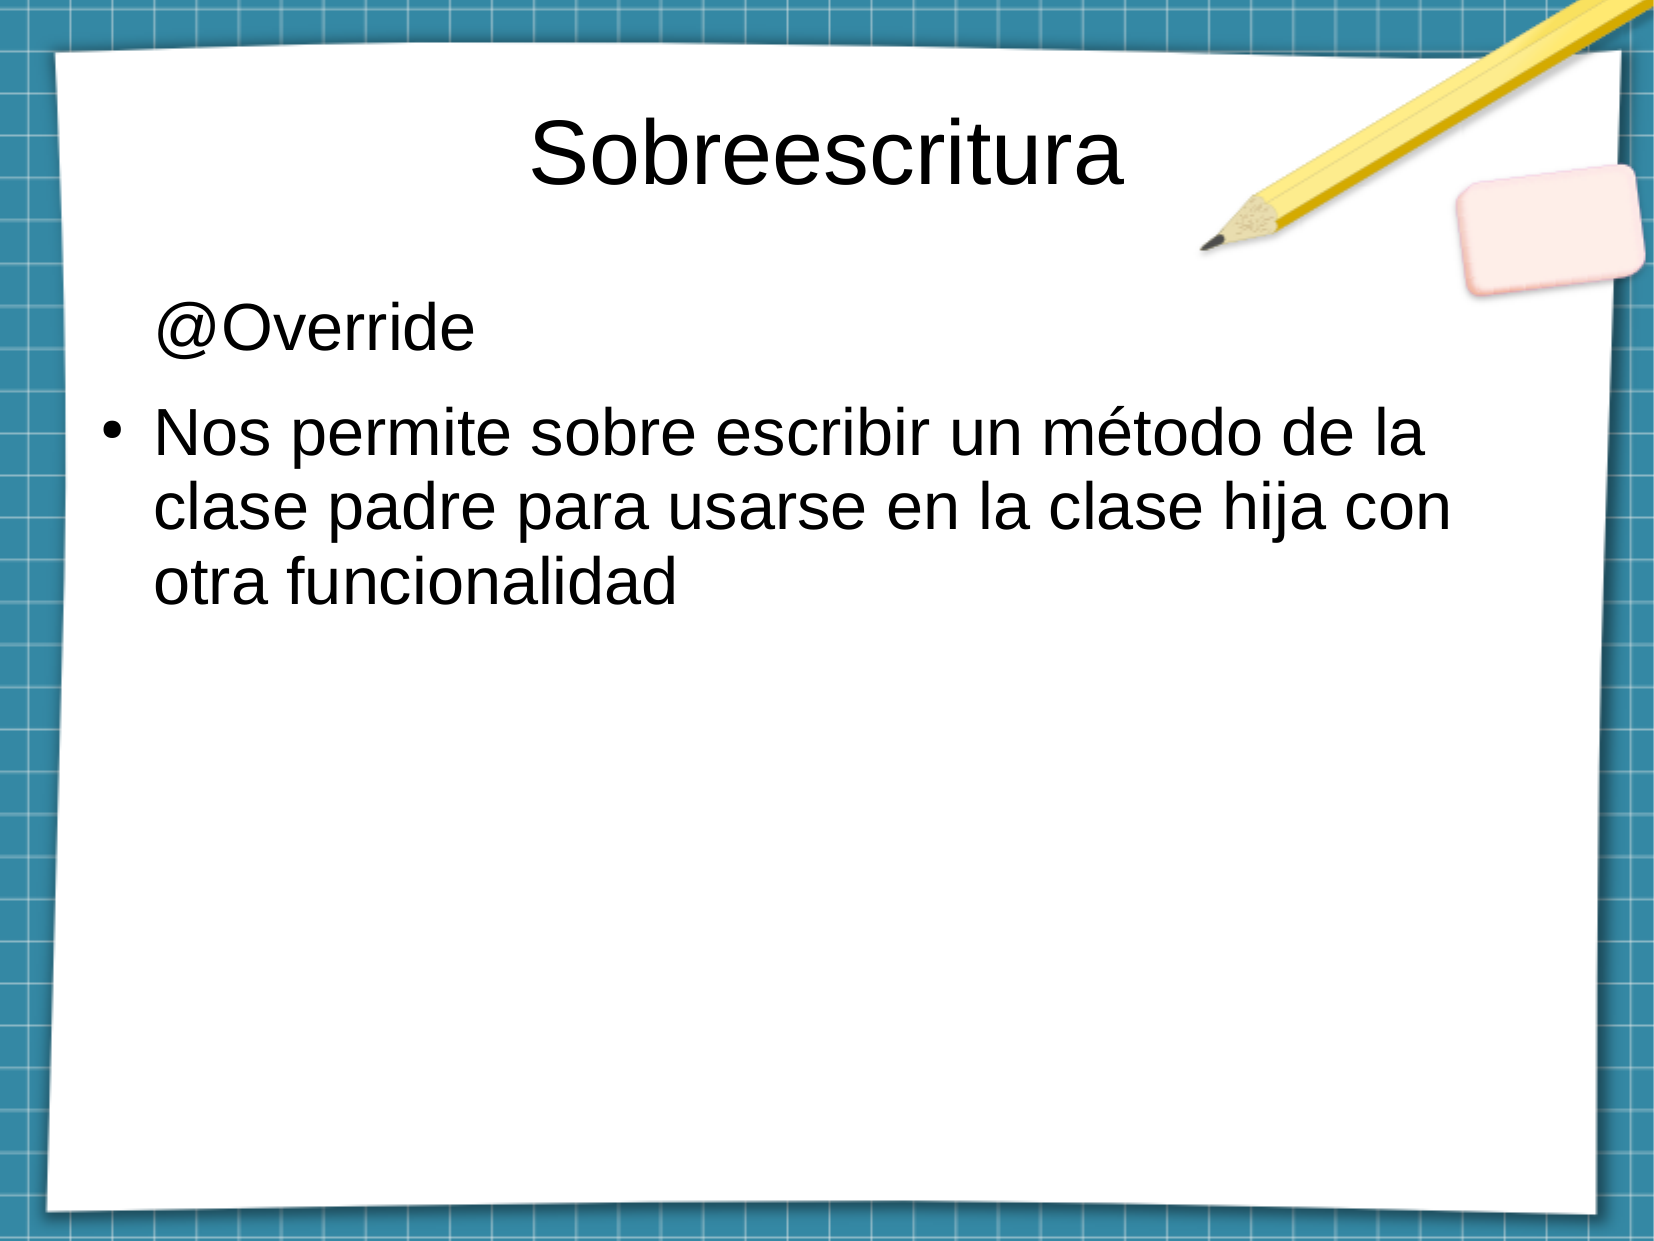

# Sobreescritura
@Override
Nos permite sobre escribir un método de la clase padre para usarse en la clase hija con otra funcionalidad